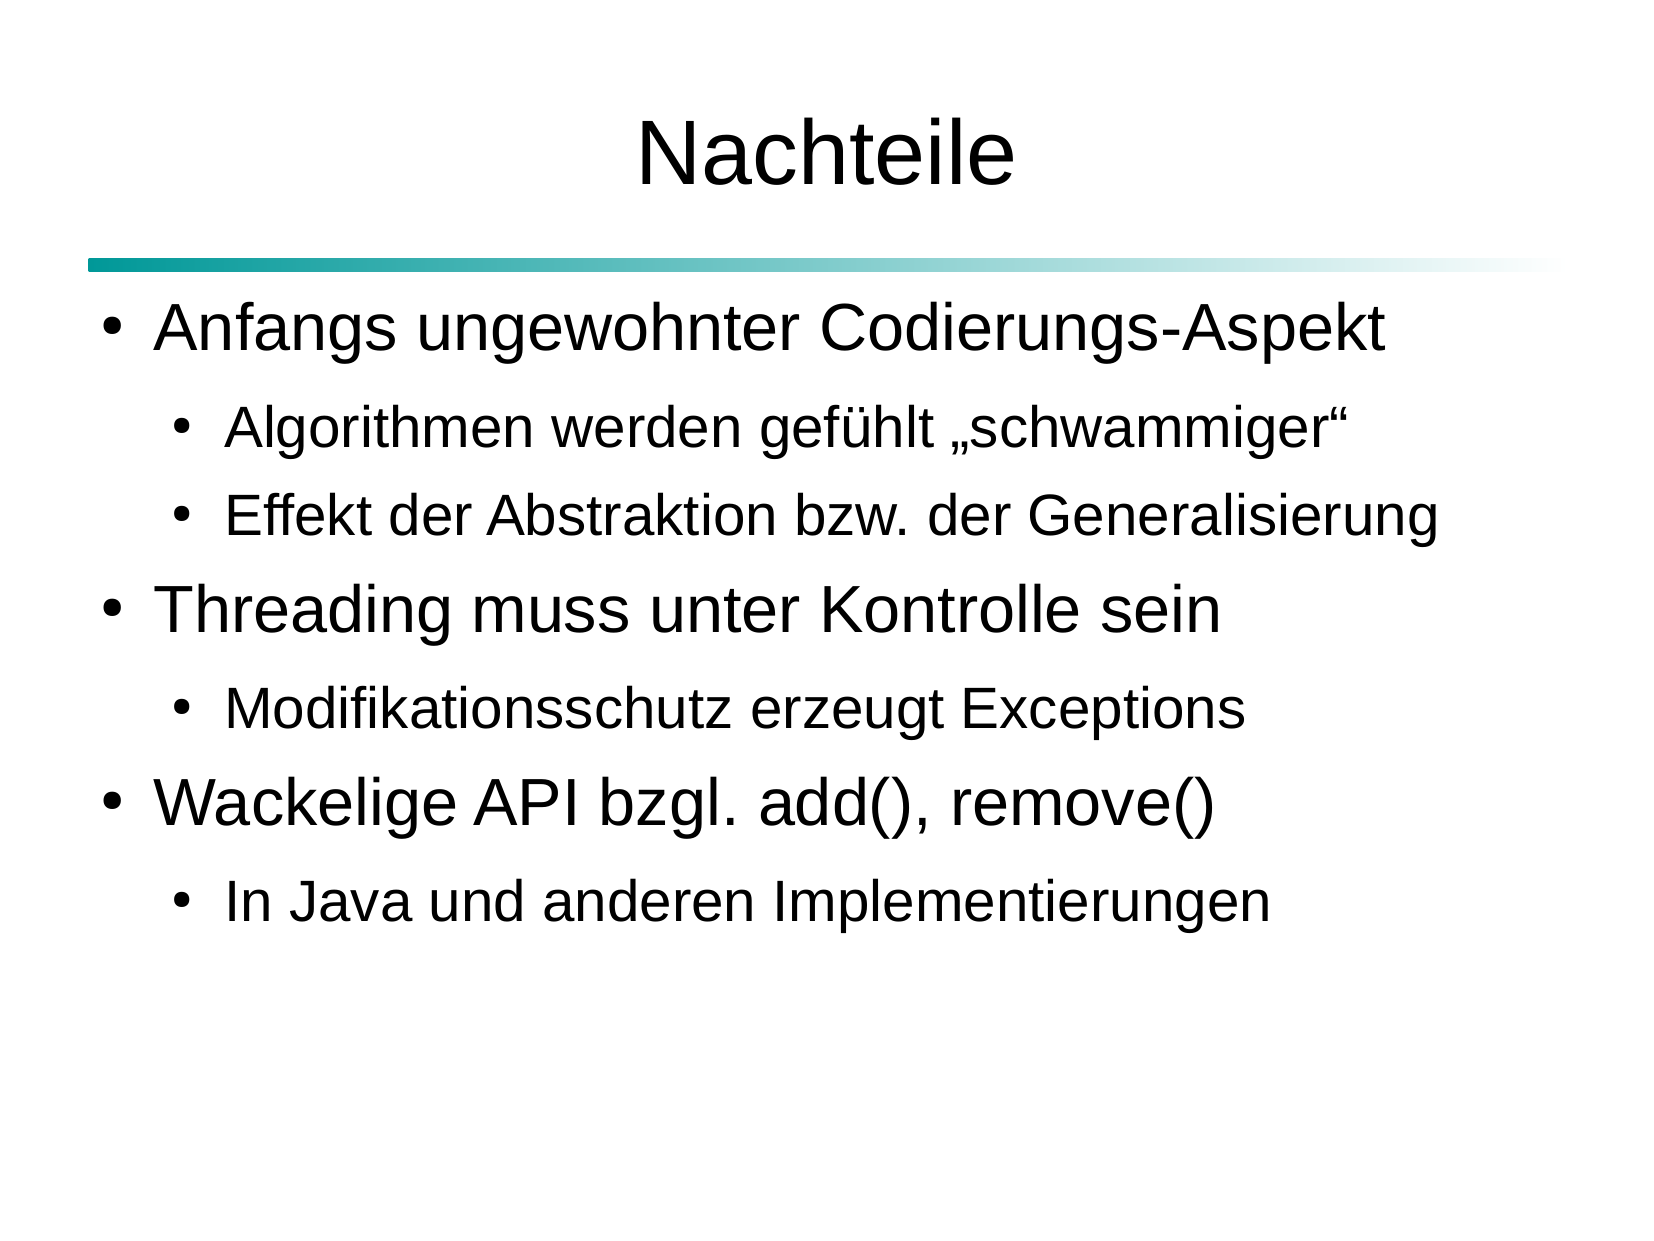

# Nachteile
Anfangs ungewohnter Codierungs-Aspekt
Algorithmen werden gefühlt „schwammiger“
Effekt der Abstraktion bzw. der Generalisierung
Threading muss unter Kontrolle sein
Modifikationsschutz erzeugt Exceptions
Wackelige API bzgl. add(), remove()
In Java und anderen Implementierungen